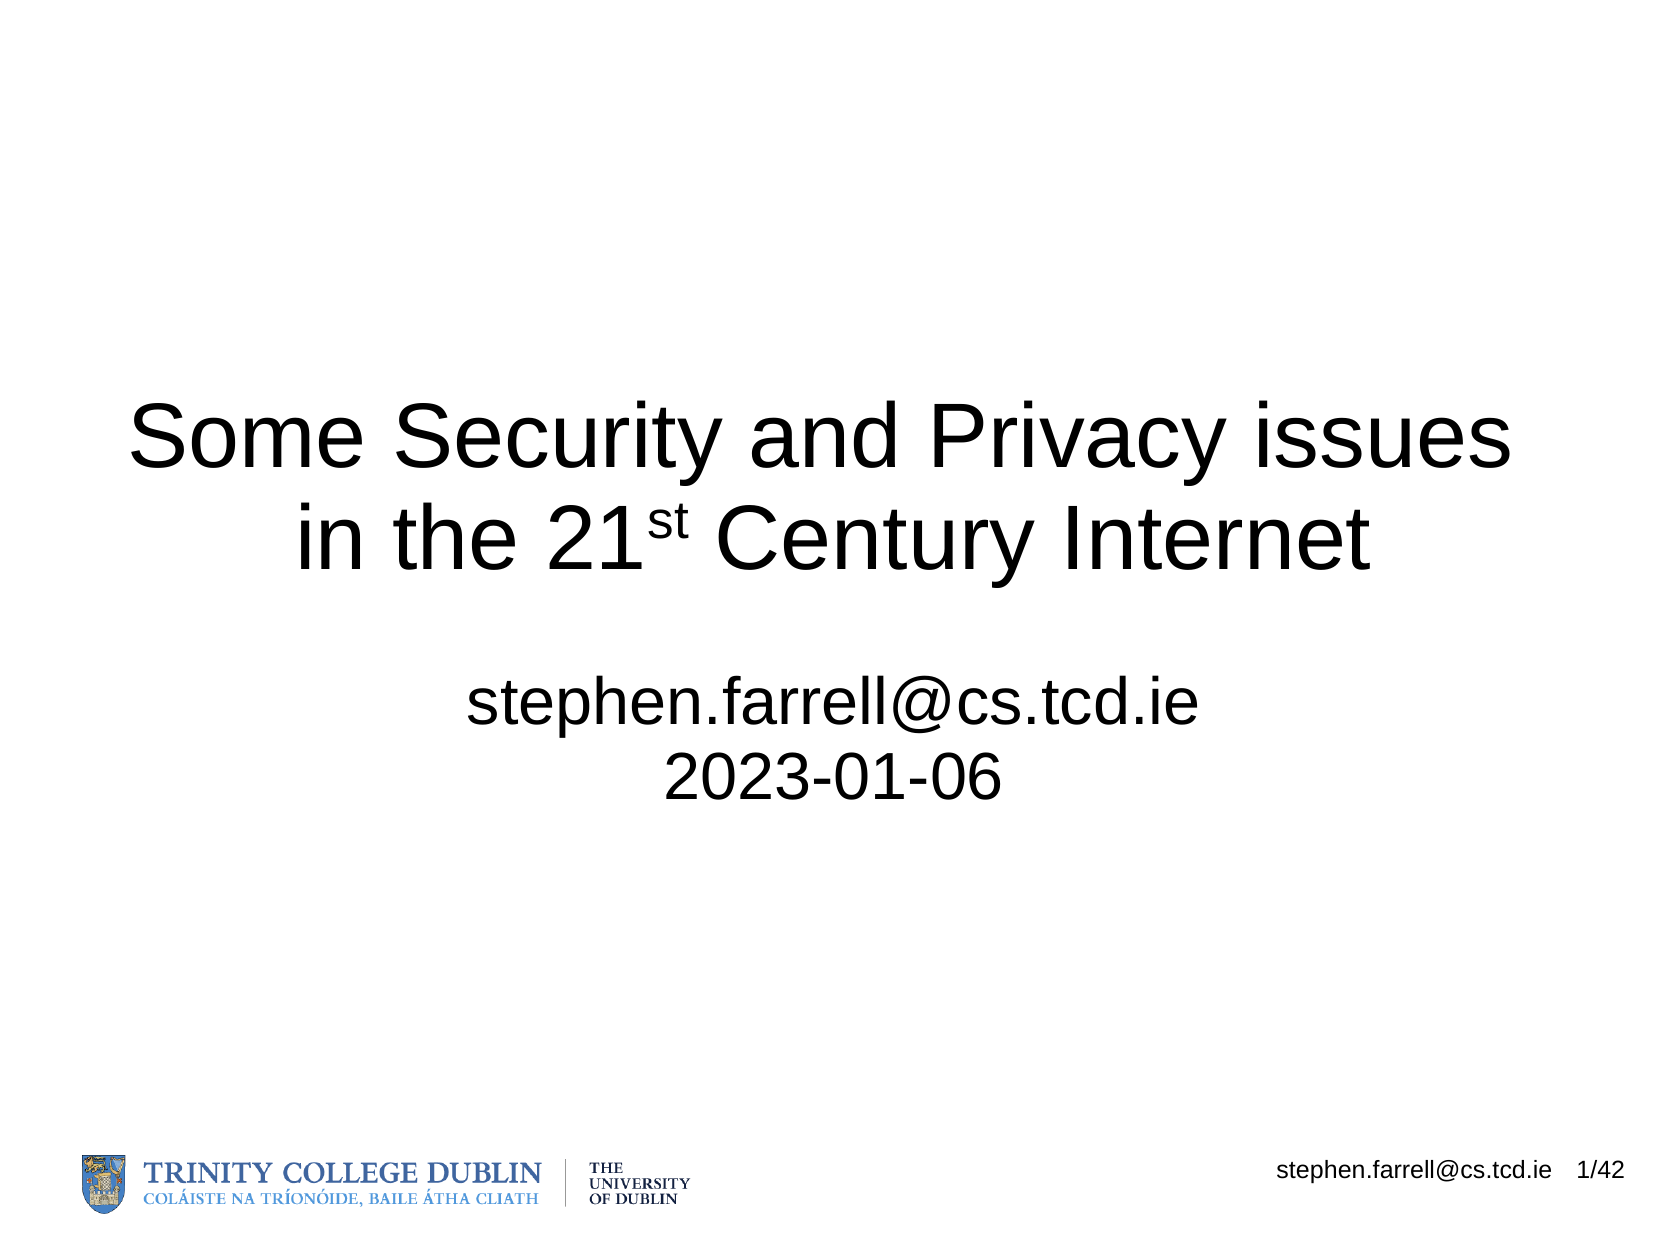

Some Security and Privacy issues
in the 21st Century Internet
stephen.farrell@cs.tcd.ie
2023-01-06